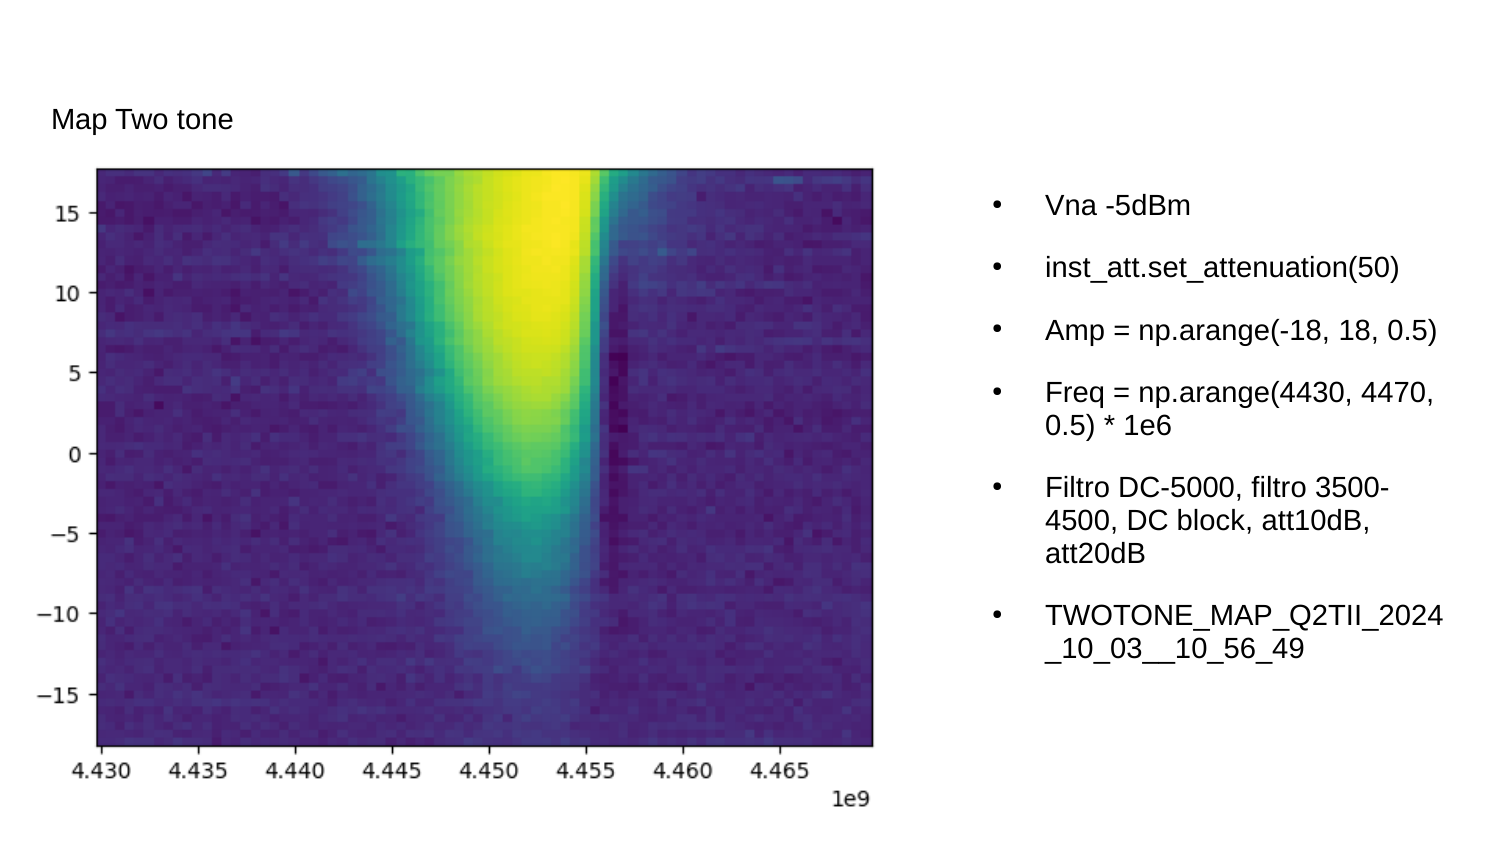

# Map Two tone
Vna -5dBm
inst_att.set_attenuation(50)
Amp = np.arange(-18, 18, 0.5)
Freq = np.arange(4430, 4470, 0.5) * 1e6
Filtro DC-5000, filtro 3500-4500, DC block, att10dB, att20dB
TWOTONE_MAP_Q2TII_2024_10_03__10_56_49